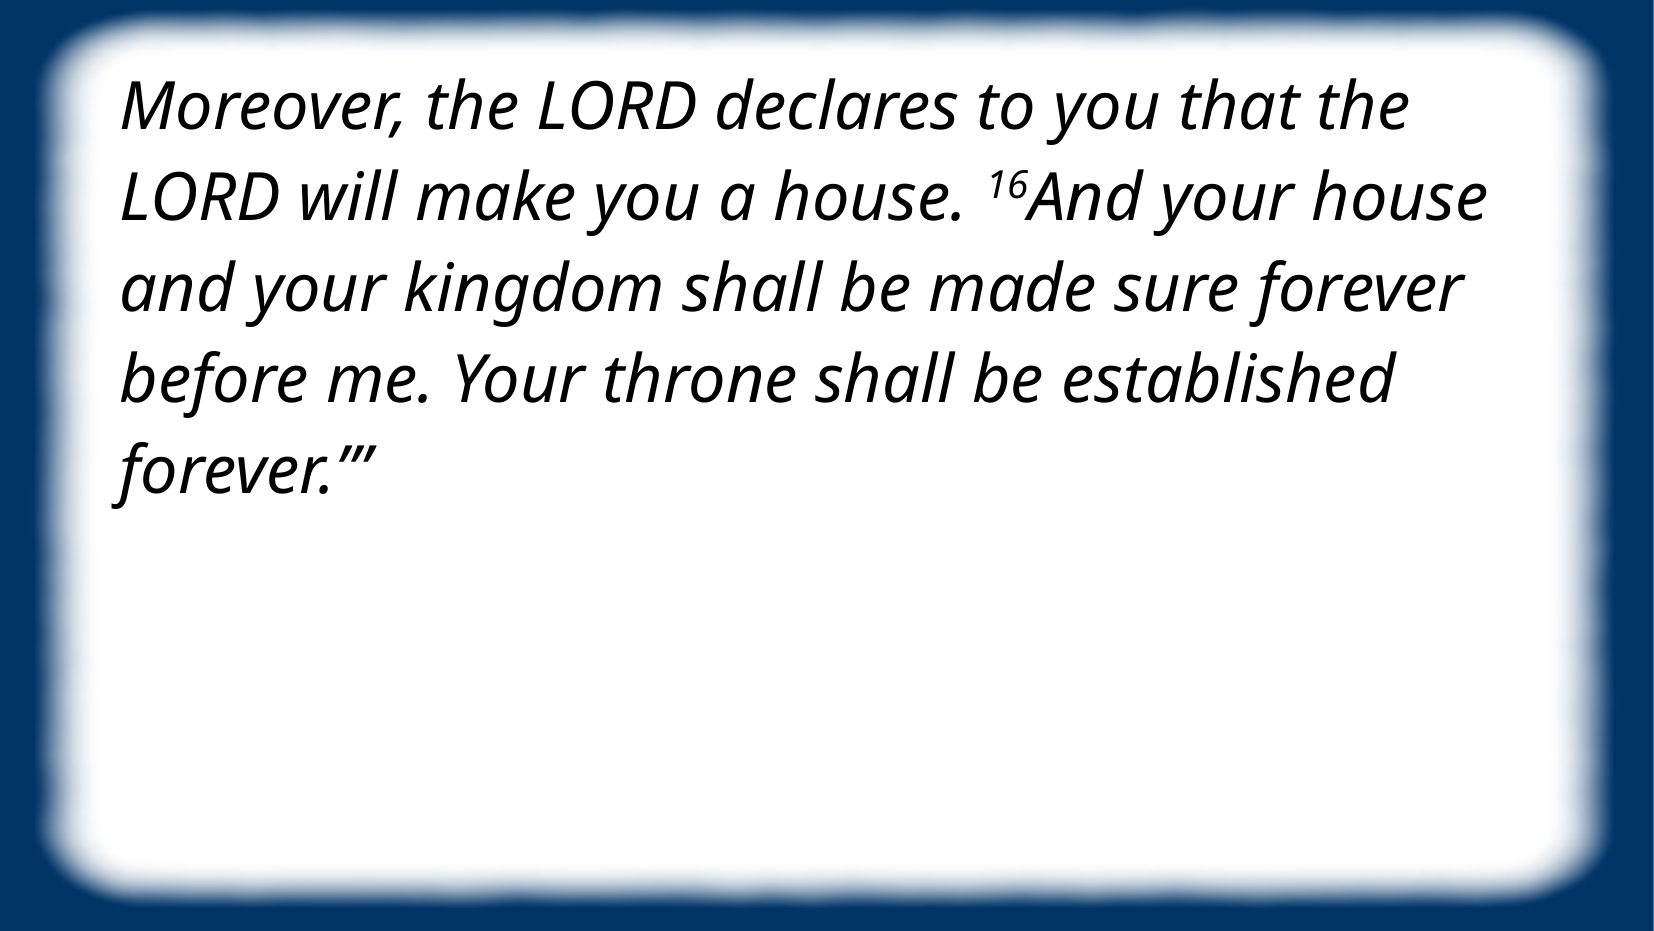

Moreover, the LORD declares to you that the LORD will make you a house. 16And your house and your kingdom shall be made sure forever before me. Your throne shall be established forever.’”